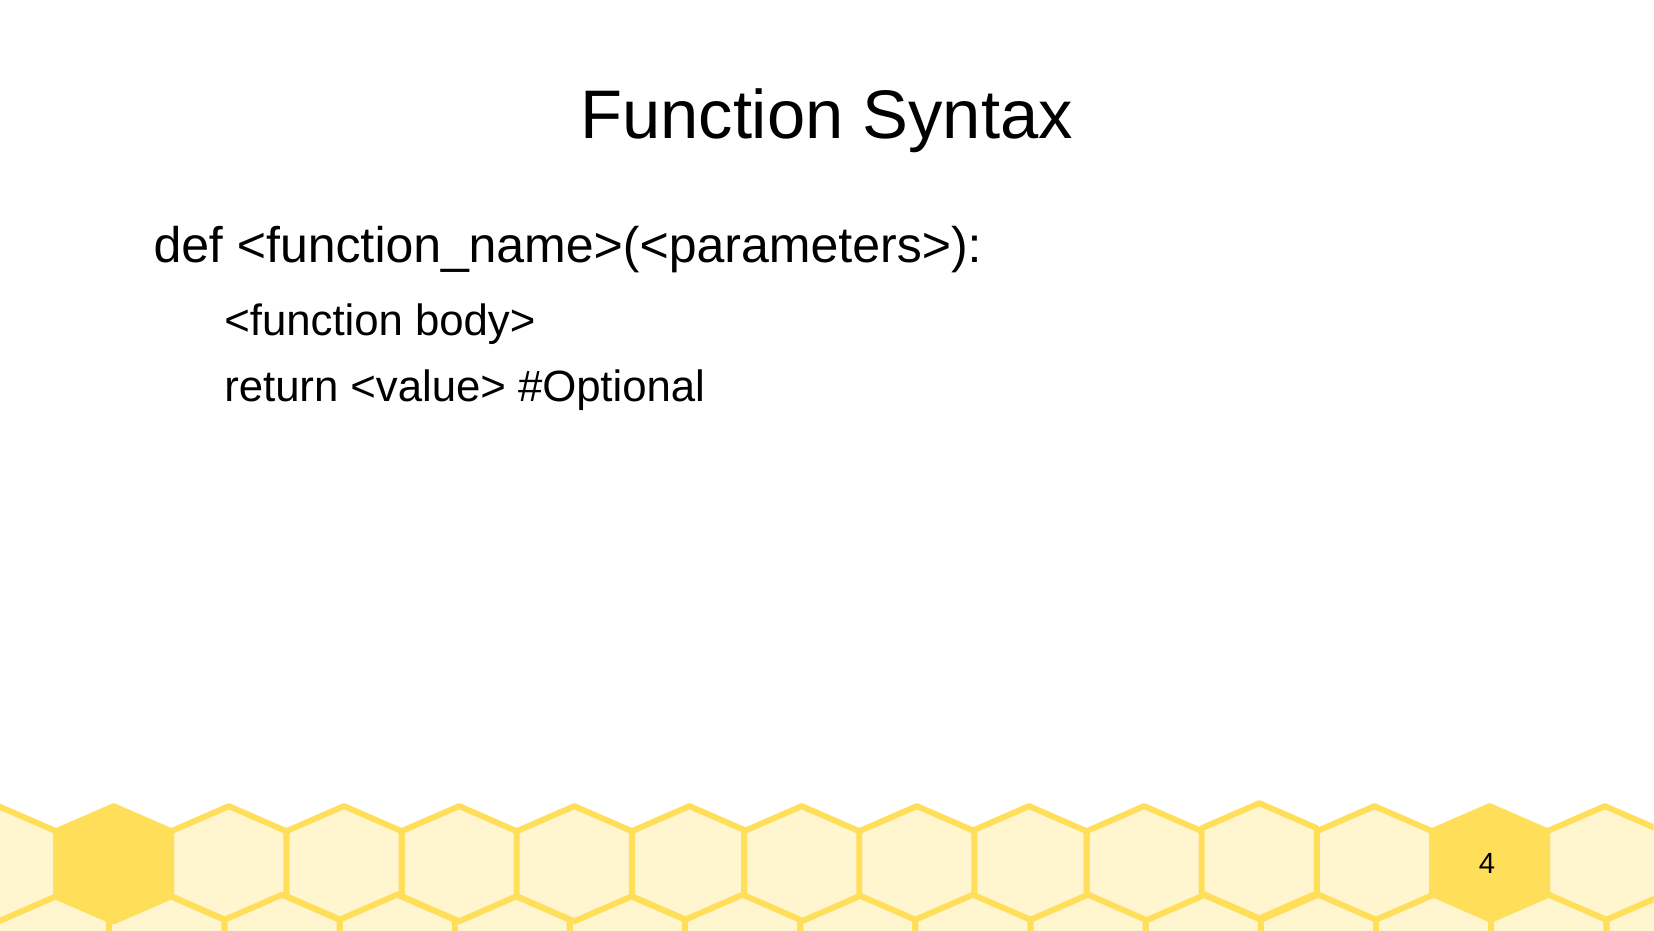

# Function Syntax
def <function_name>(<parameters>):
<function body>
return <value> #Optional